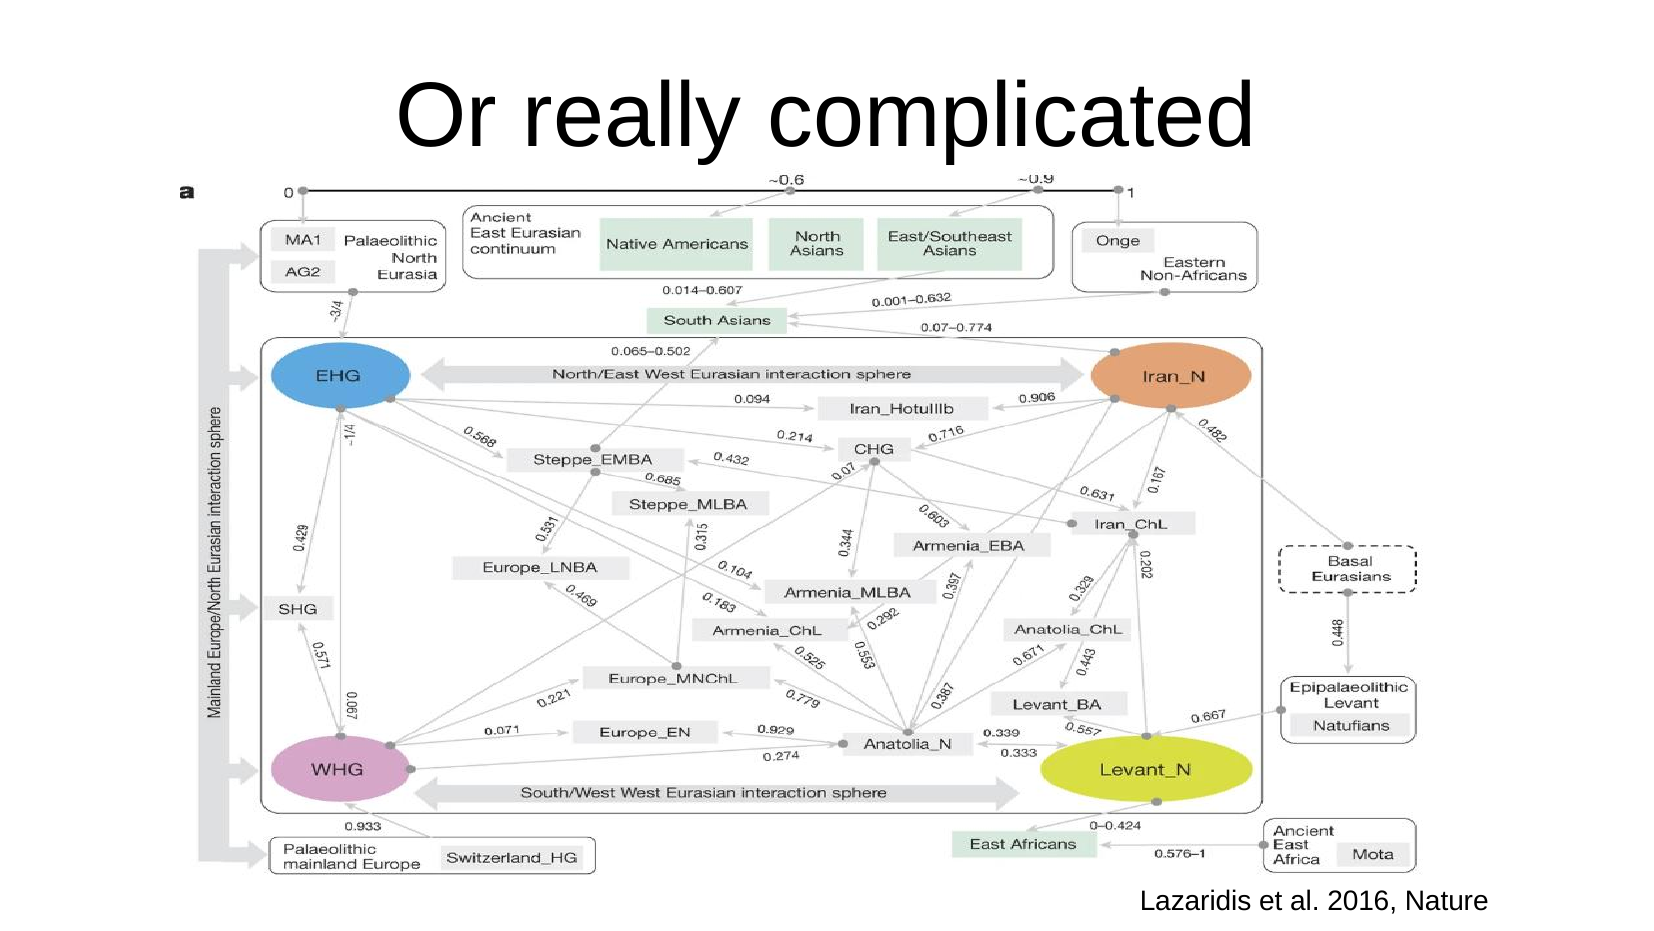

# Or really complicated
Lazaridis et al. 2016, Nature